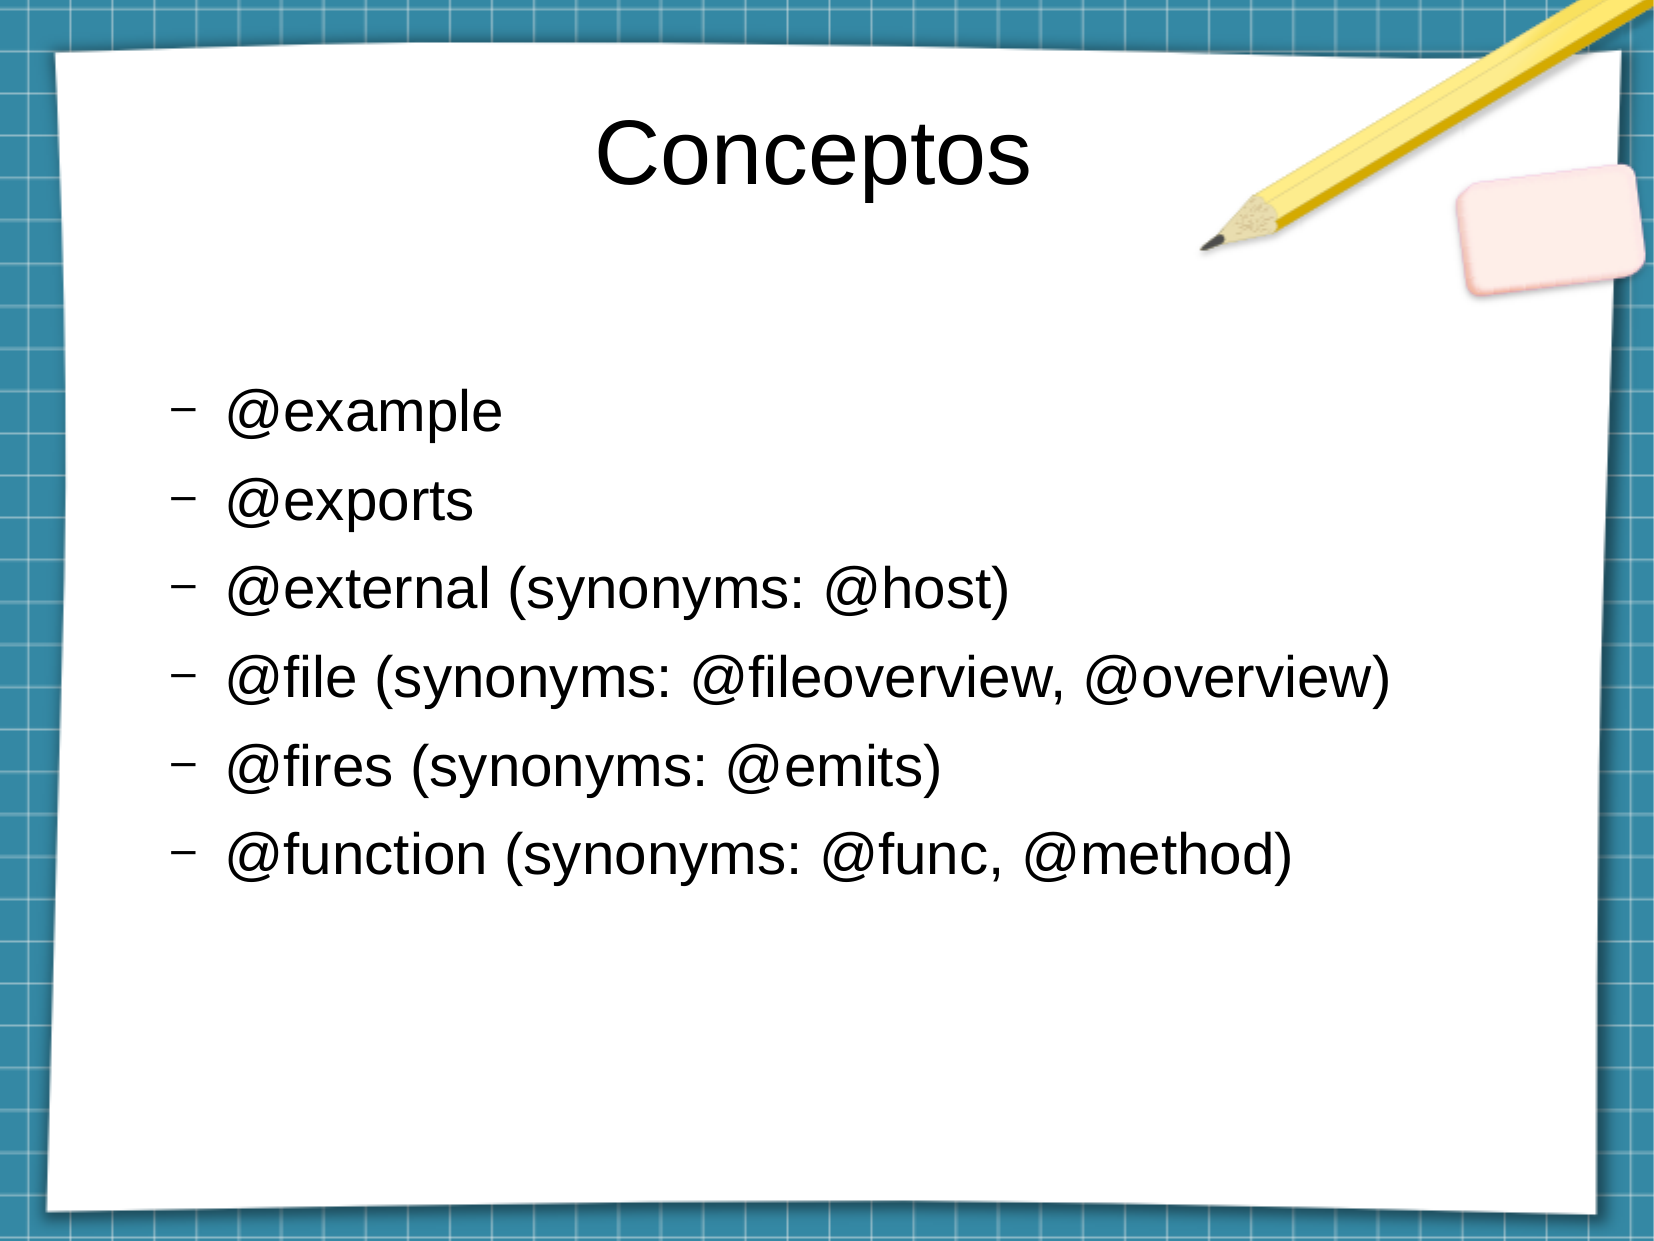

# Conceptos
@example
@exports
@external (synonyms: @host)
@file (synonyms: @fileoverview, @overview)
@fires (synonyms: @emits)
@function (synonyms: @func, @method)